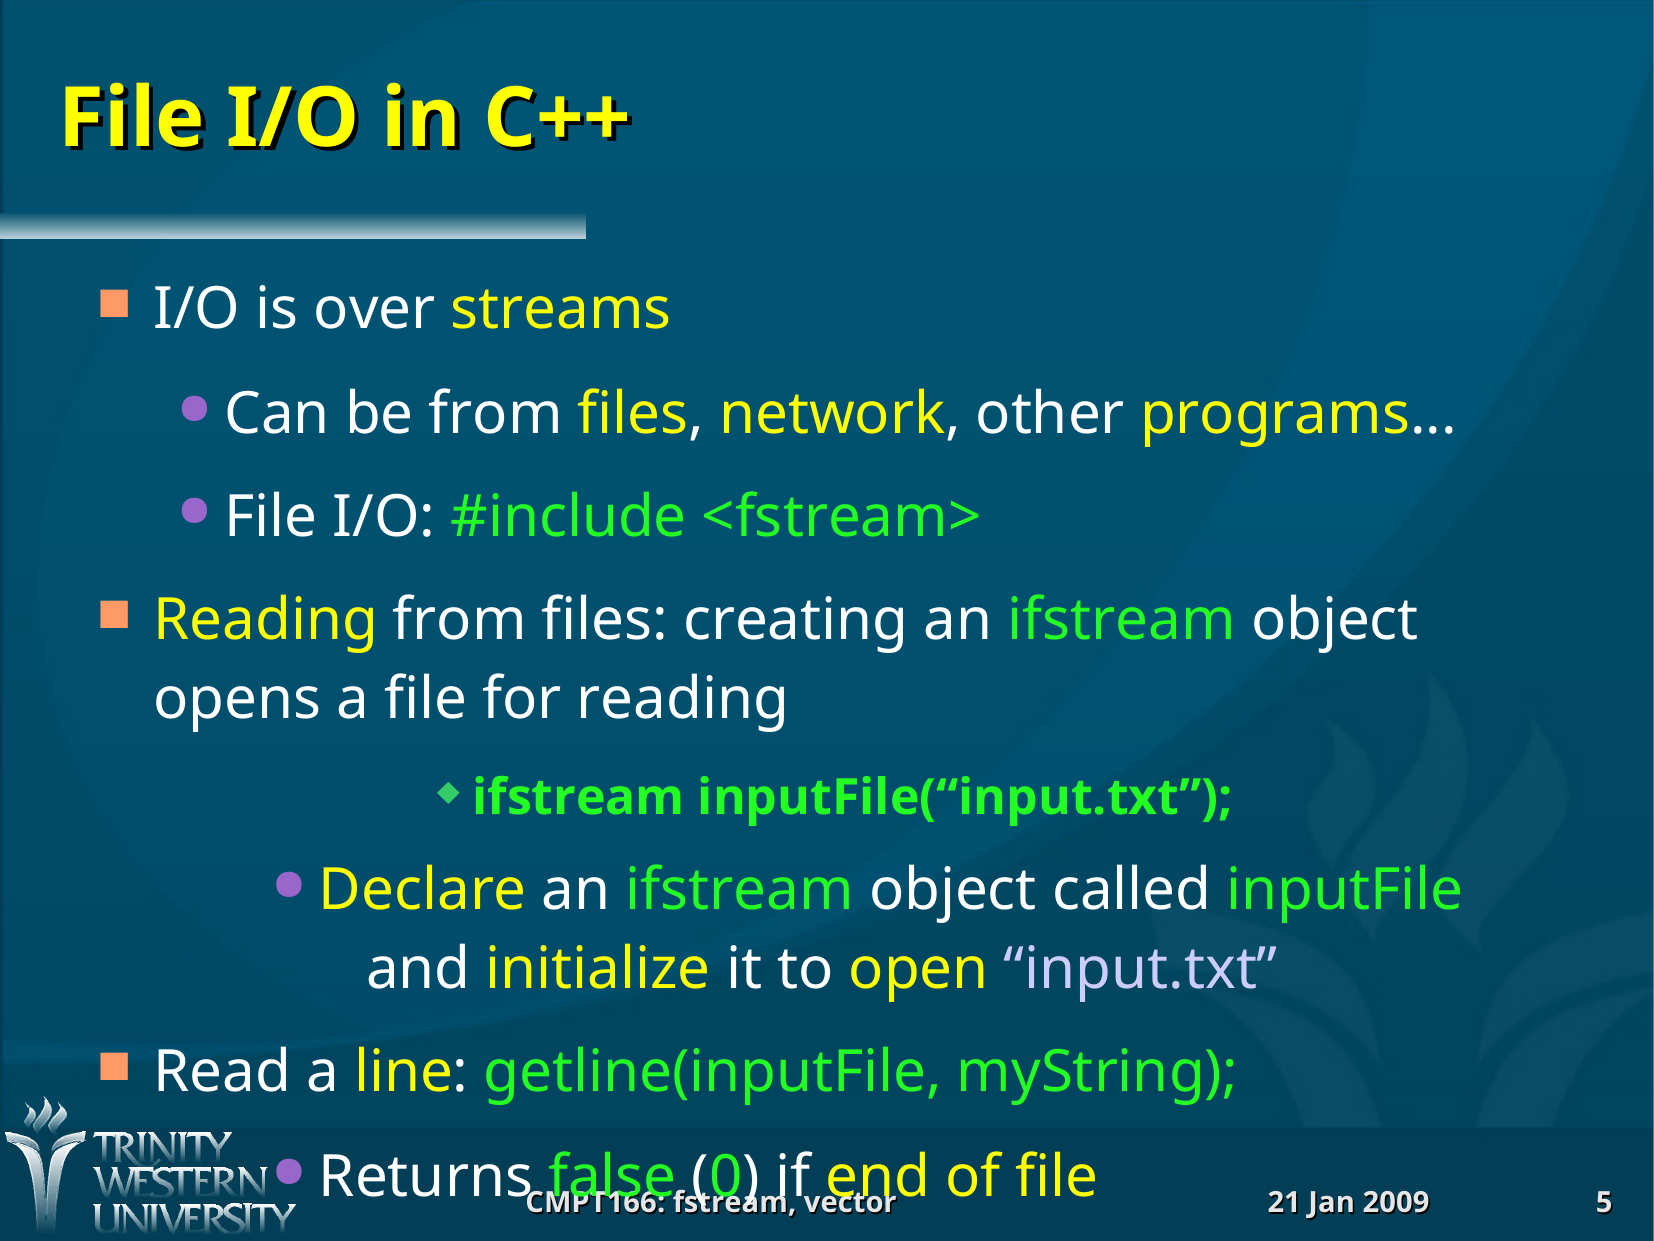

# File I/O in C++
I/O is over streams
Can be from files, network, other programs...
File I/O: #include <fstream>
Reading from files: creating an ifstream object opens a file for reading
ifstream inputFile(“input.txt”);
Declare an ifstream object called inputFile and initialize it to open “input.txt”
Read a line: getline(inputFile, myString);
Returns false (0) if end of file
CMPT166: fstream, vector
21 Jan 2009
5